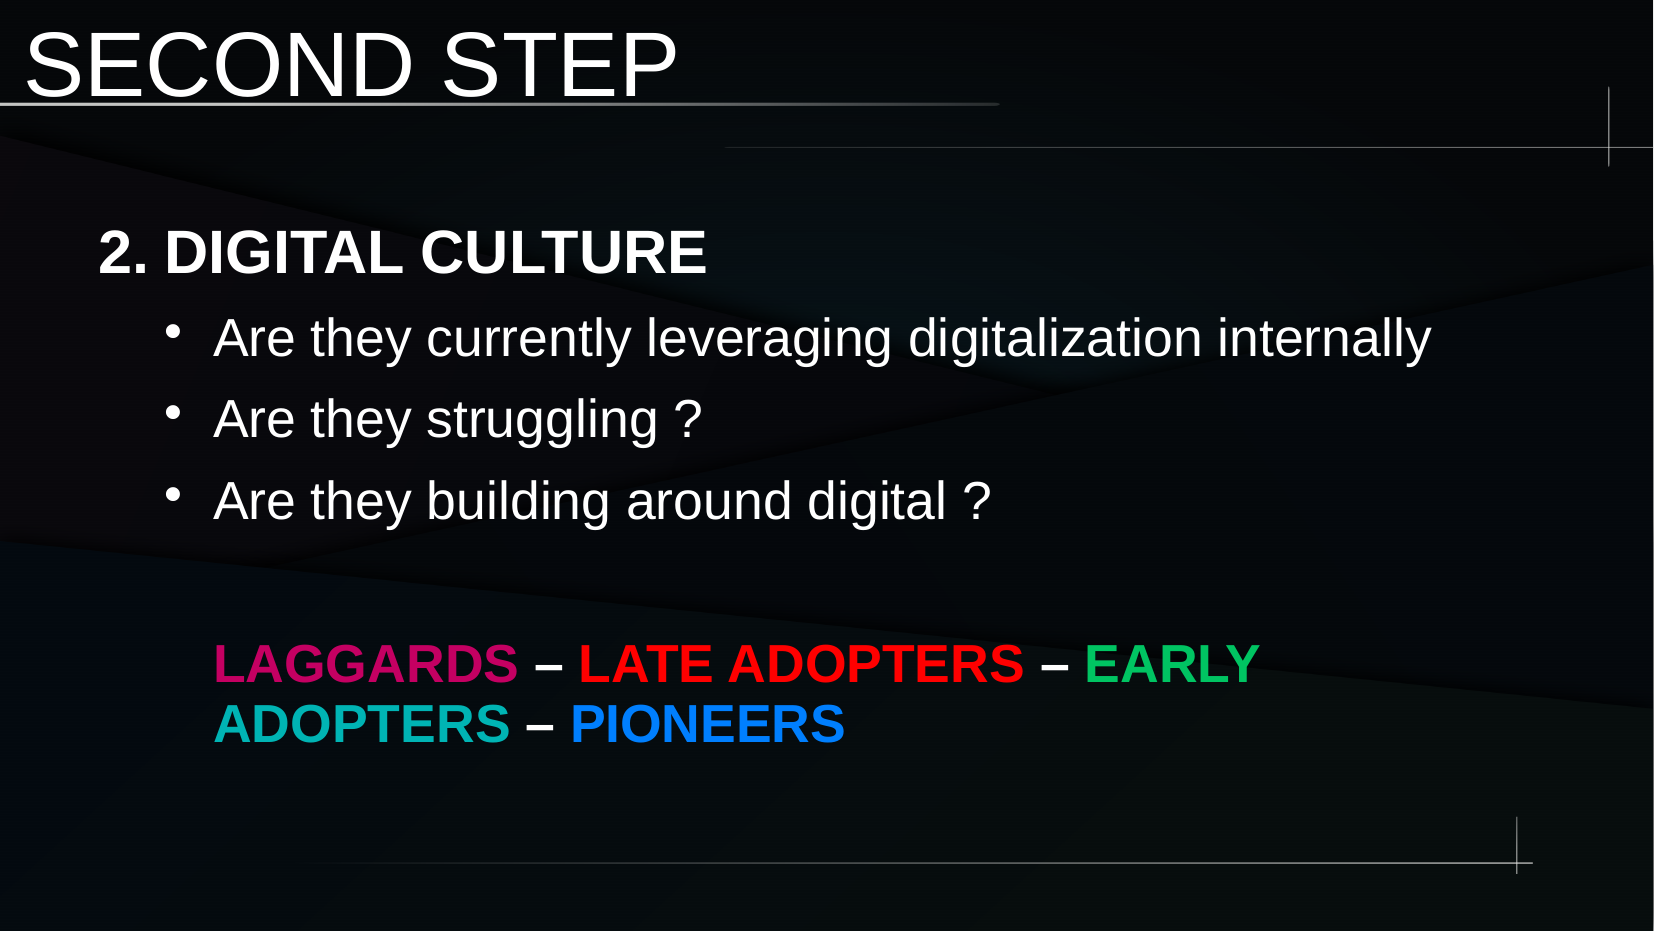

# SECOND STEP
 DIGITAL CULTURE
Are they currently leveraging digitalization internally
Are they struggling ?
Are they building around digital ?
LAGGARDS – LATE ADOPTERS – EARLY ADOPTERS – PIONEERS